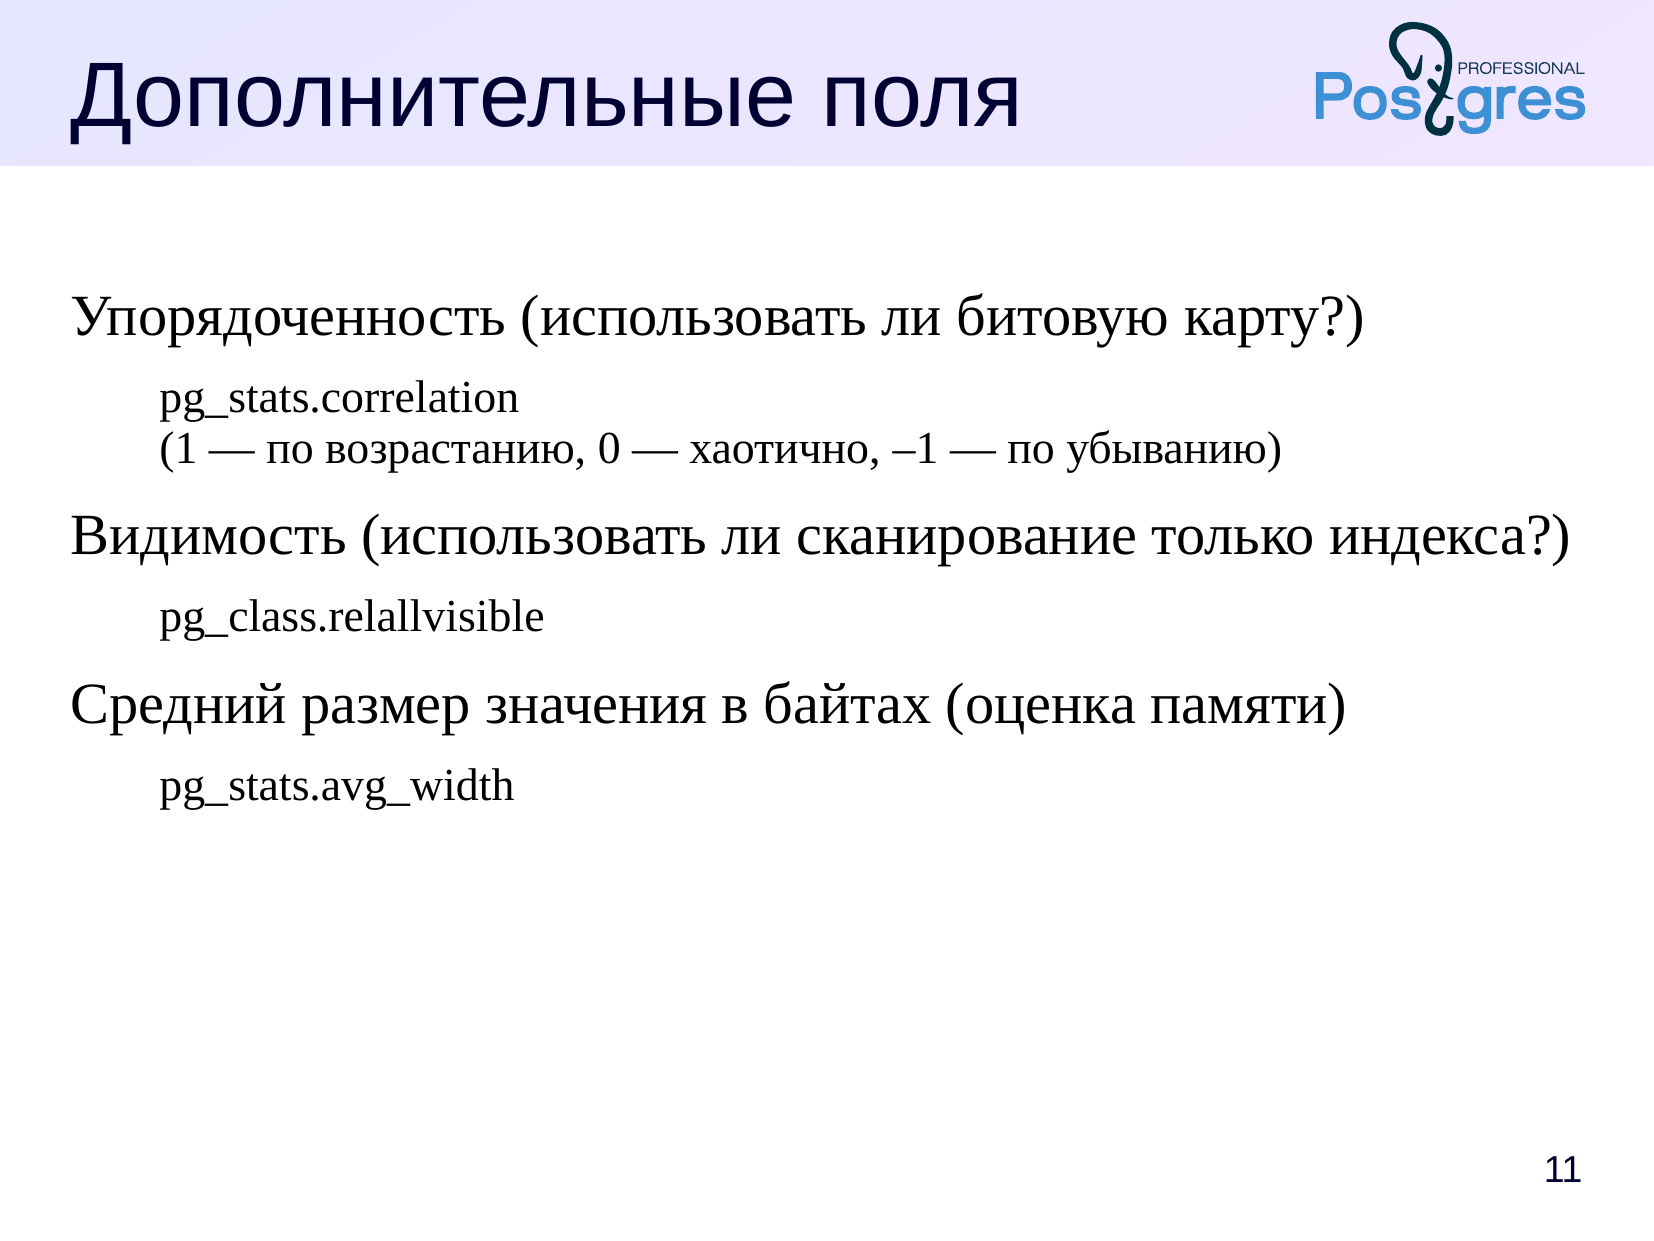

# Дополнительные поля
Упорядоченность (использовать ли битовую карту?)
pg_stats.correlation
(1 — по возрастанию, 0 — хаотично, –1 — по убыванию)
Видимость (использовать ли сканирование только индекса?)
pg_class.relallvisible
Средний размер значения в байтах (оценка памяти)
pg_stats.avg_width